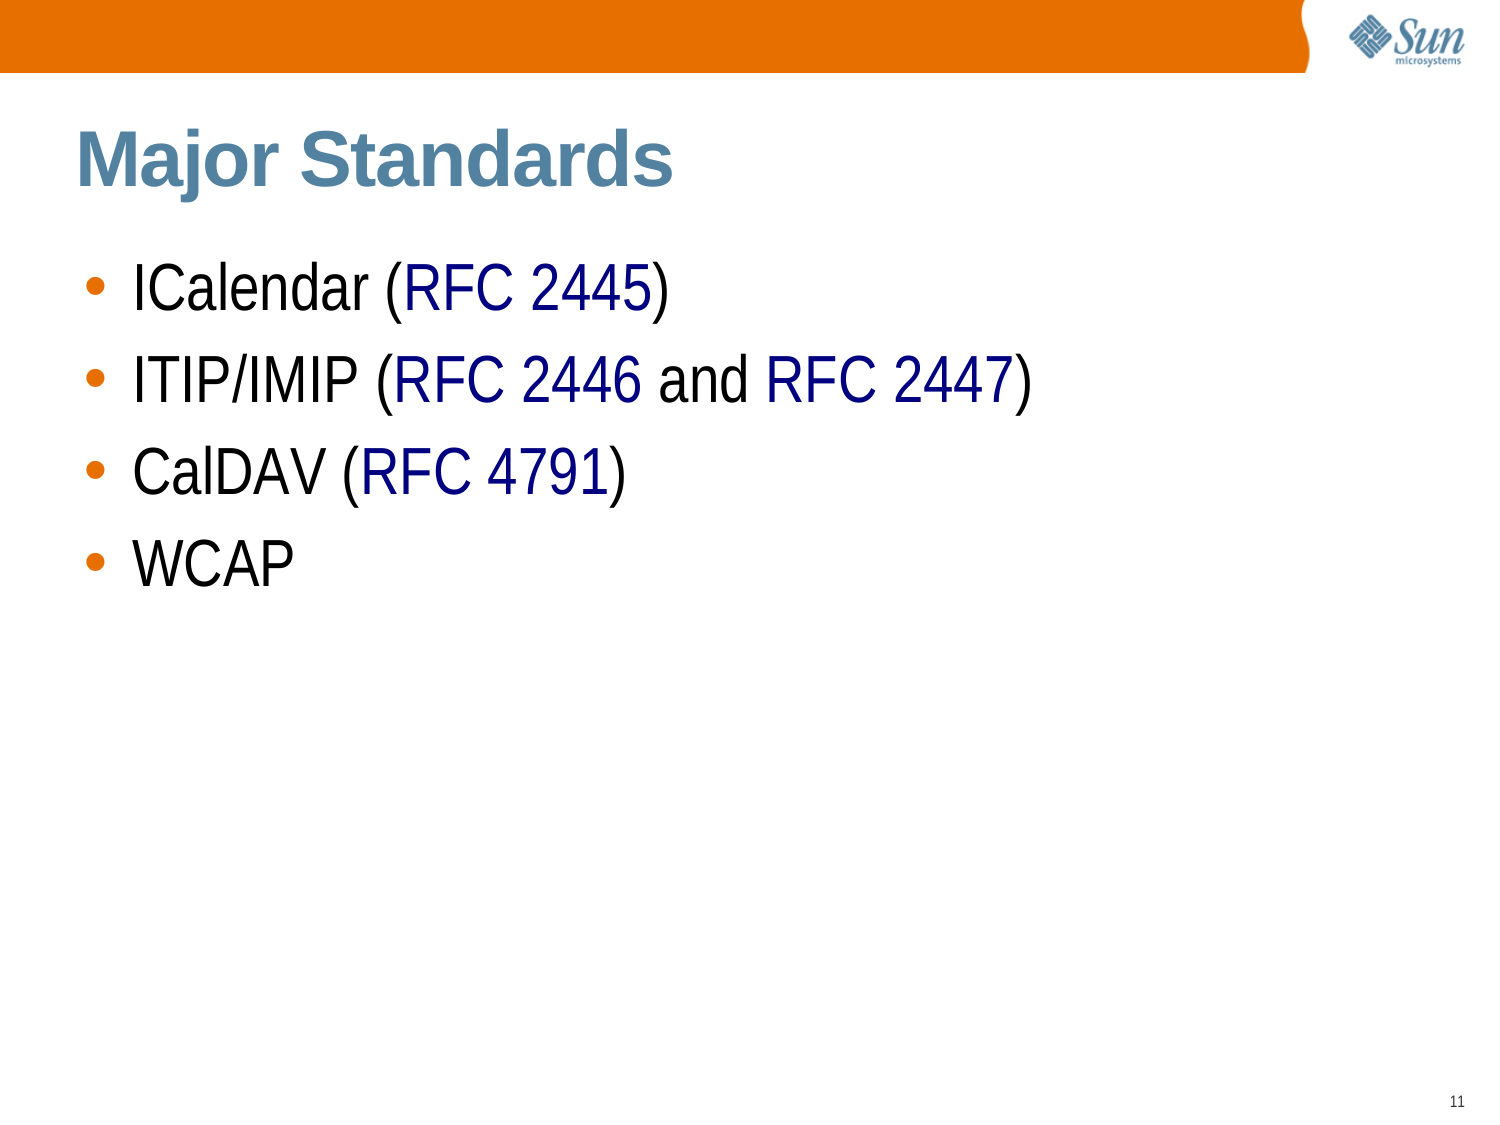

# Major Standards
ICalendar (RFC 2445)
ITIP/IMIP (RFC 2446 and RFC 2447)
CalDAV (RFC 4791)
WCAP